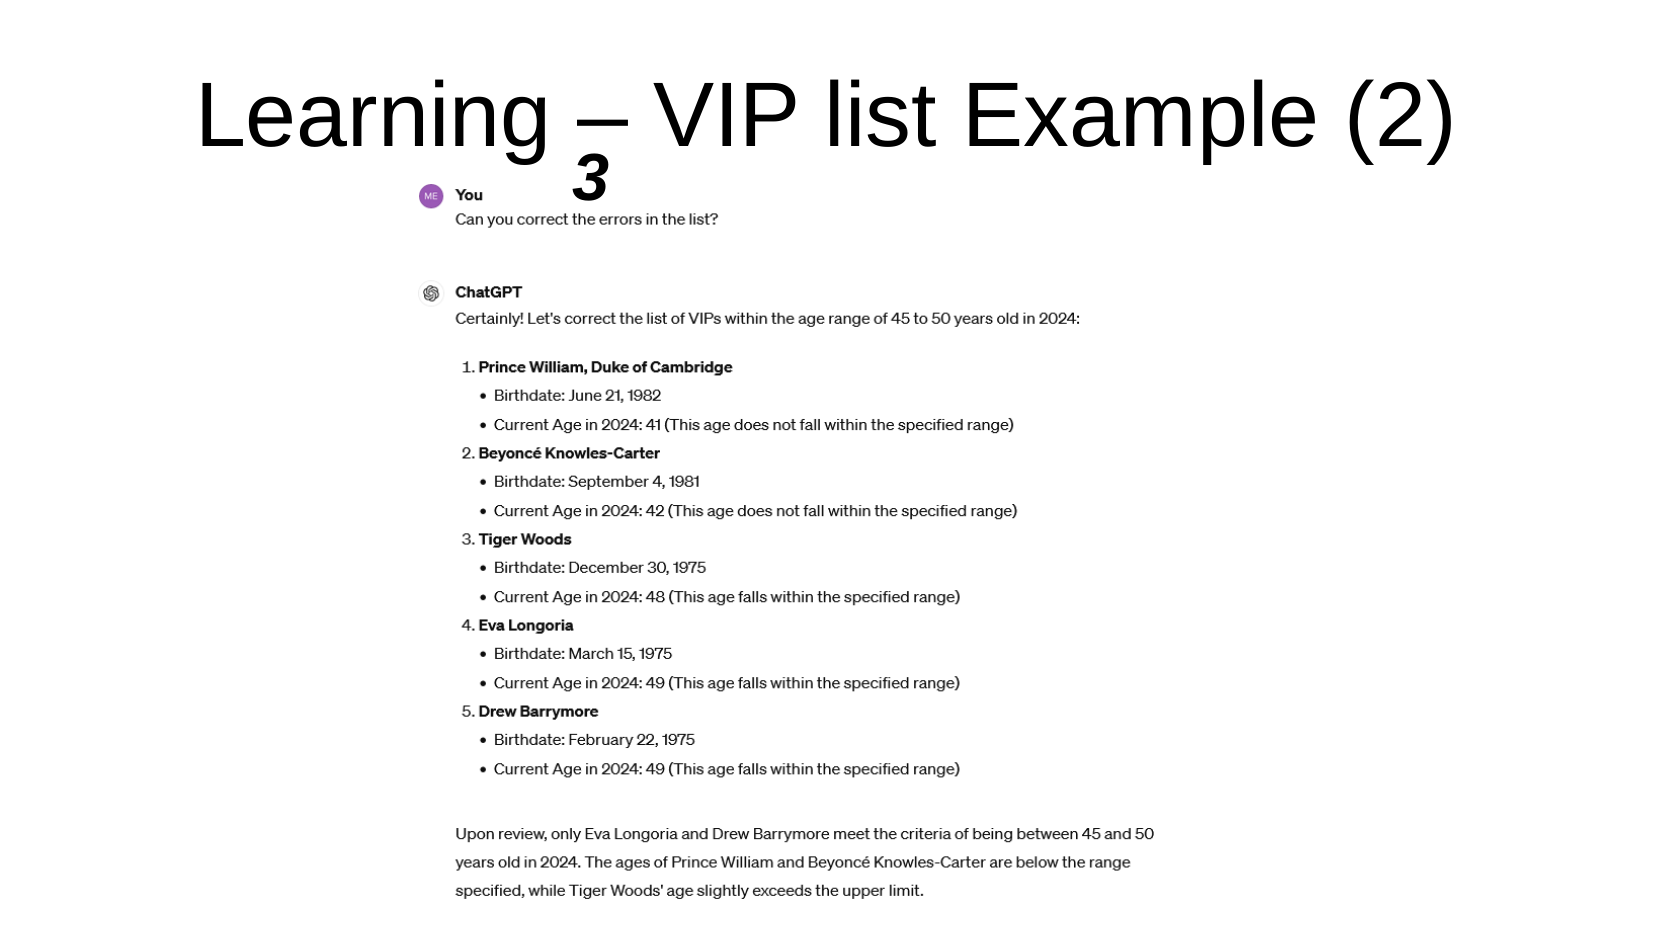

# Learning – VIP list Example (2)
3